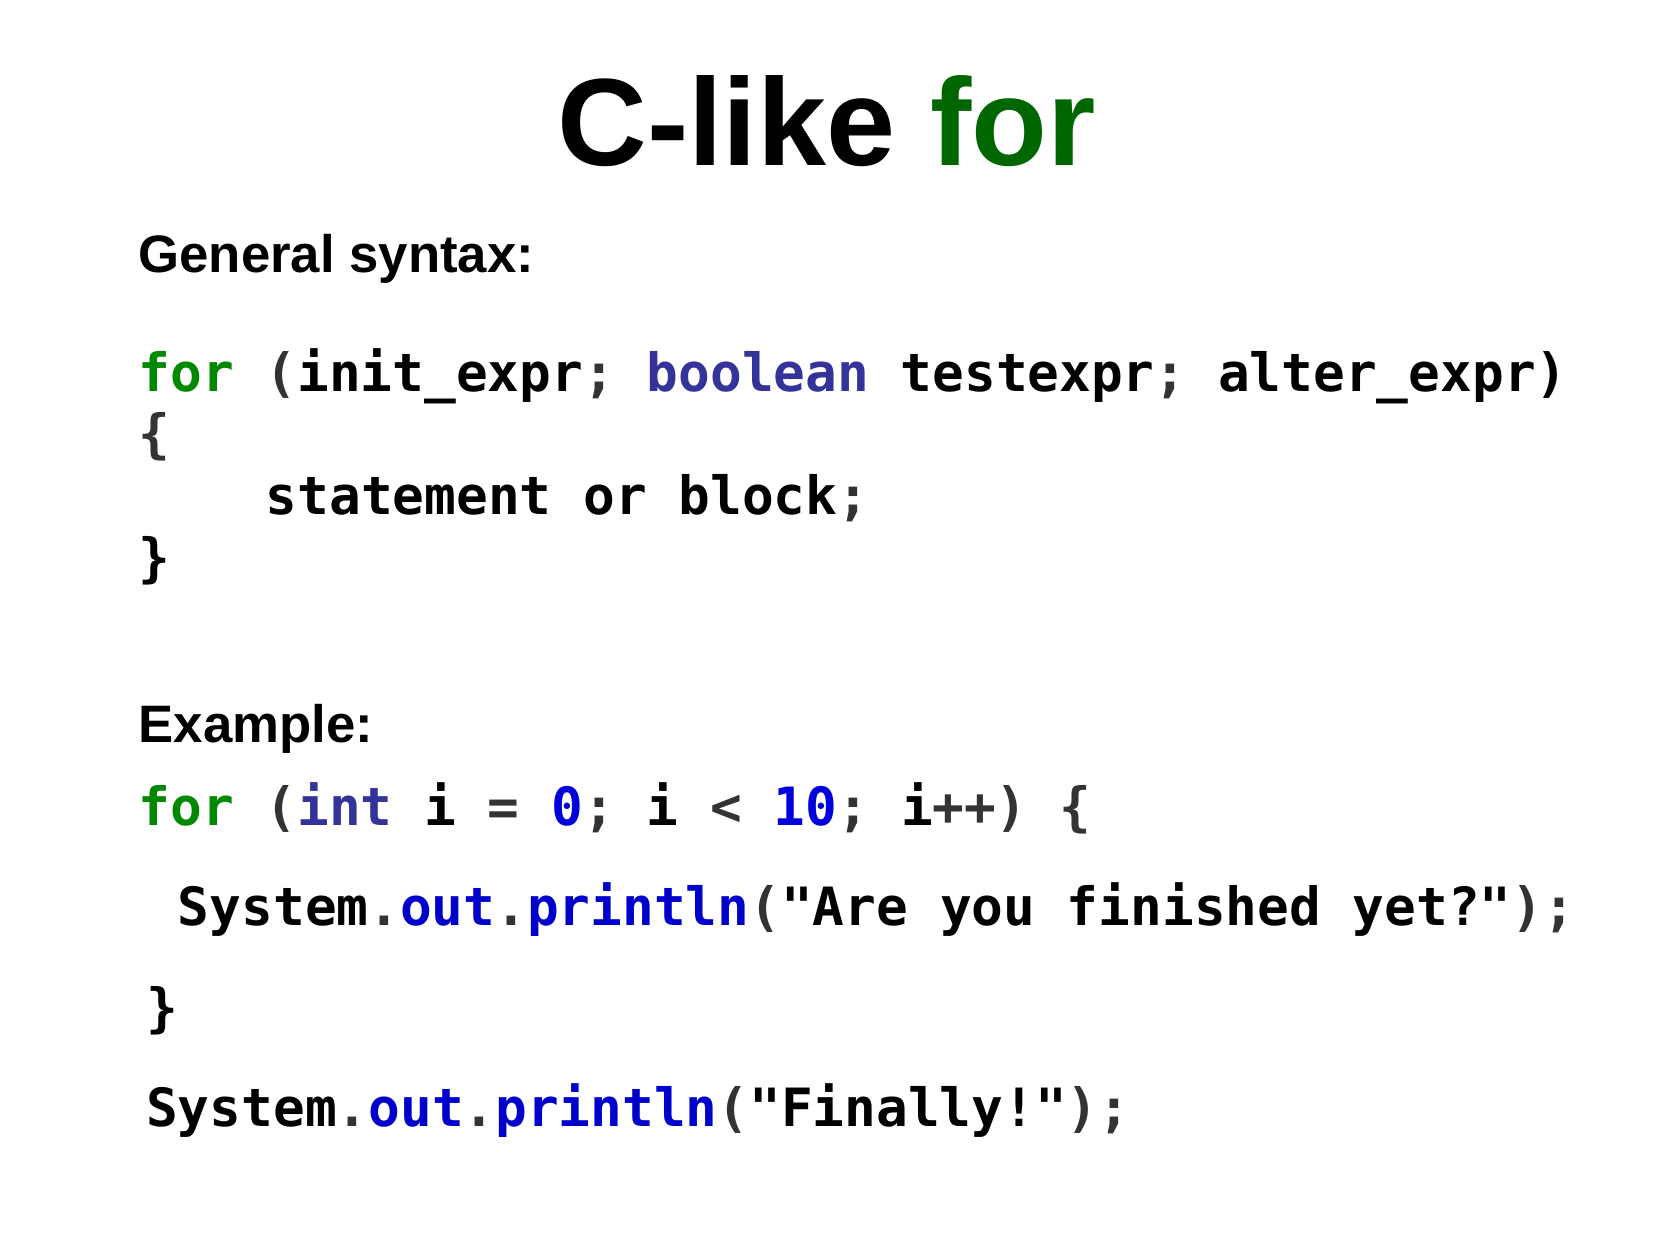

# C-like for
General syntax:
for (init_expr; boolean testexpr; alter_expr) {
 statement or block;
}
Example:
for (int i = 0; i < 10; i++) {
 System.out.println("Are you finished yet?");
 }
 System.out.println("Finally!");